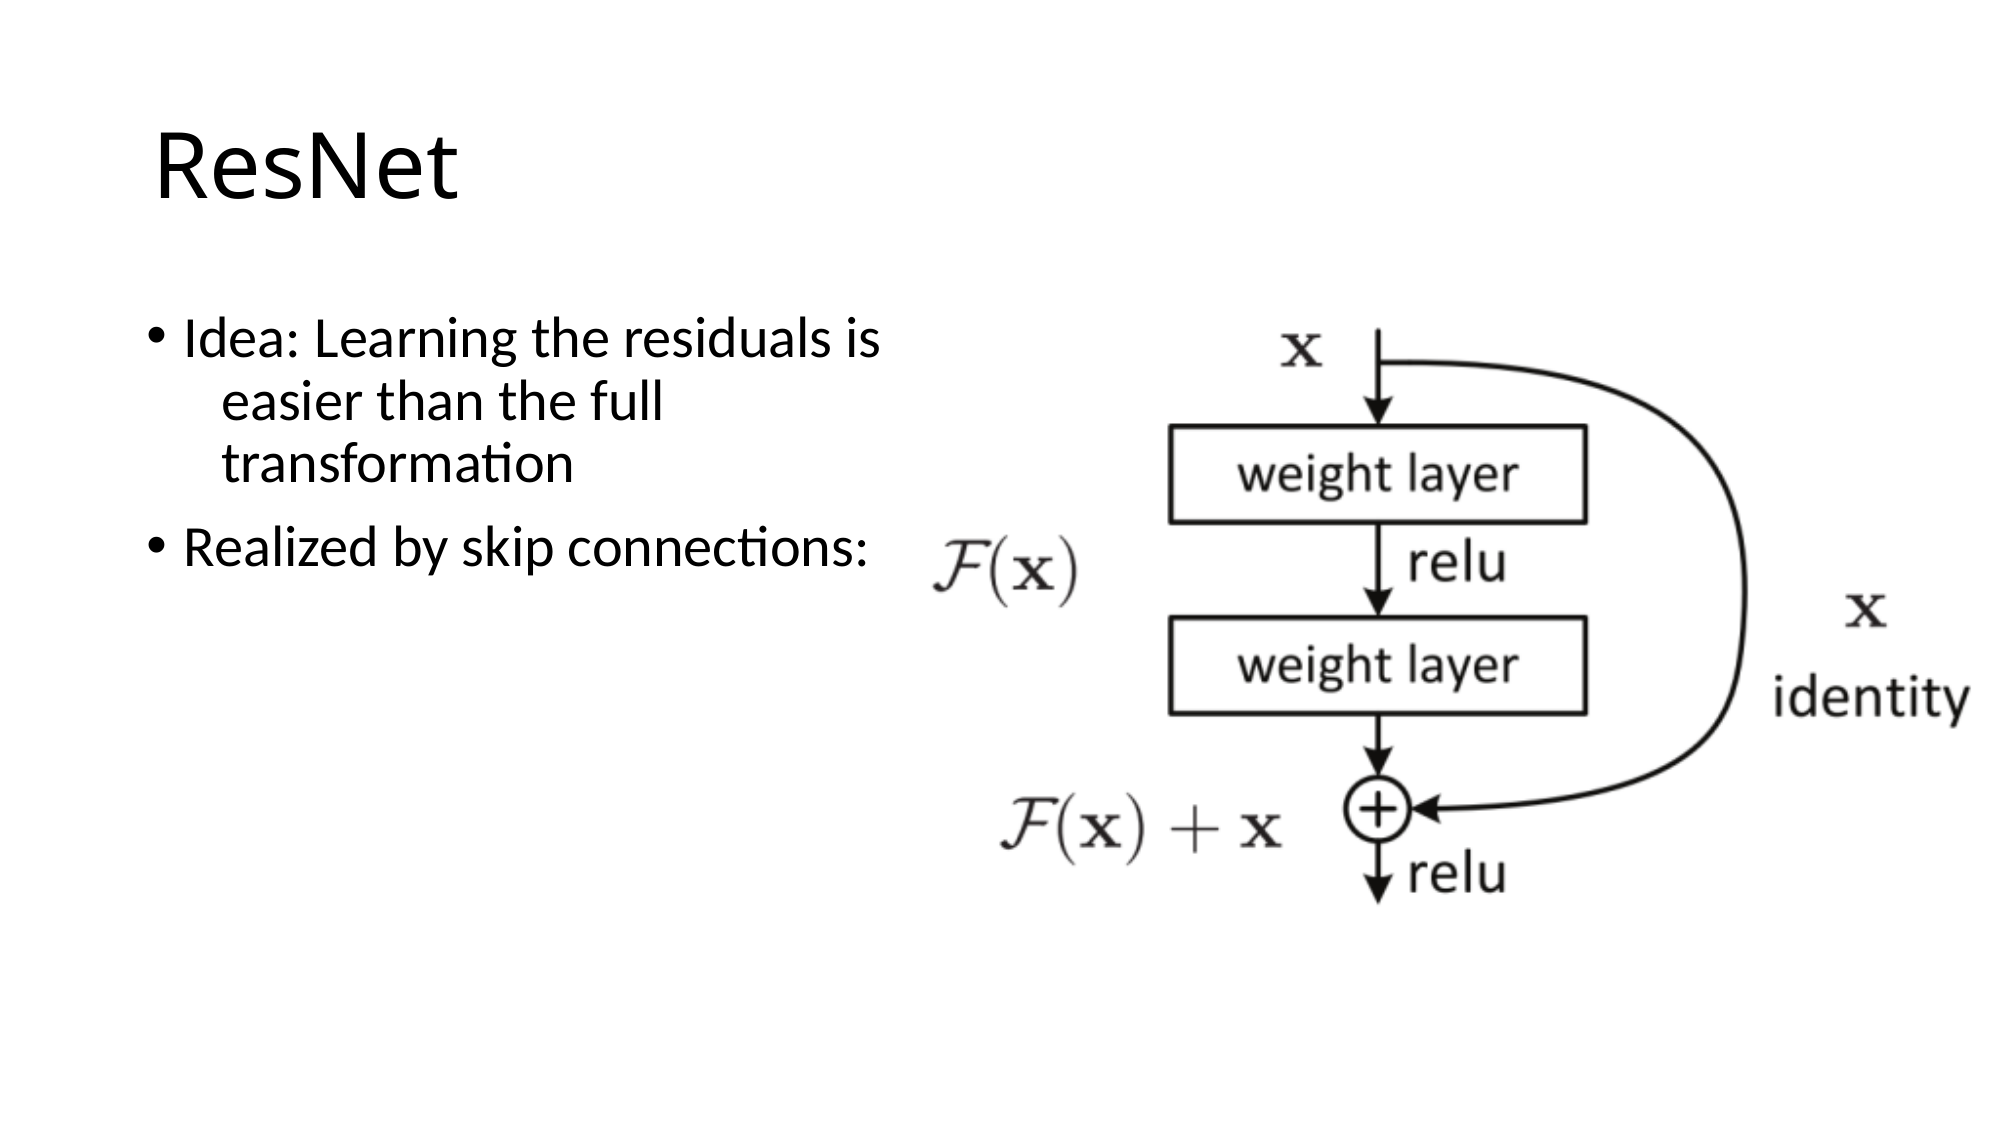

# ResNet
Idea: Learning the residuals is easier than the full transformation
Realized by skip connections: